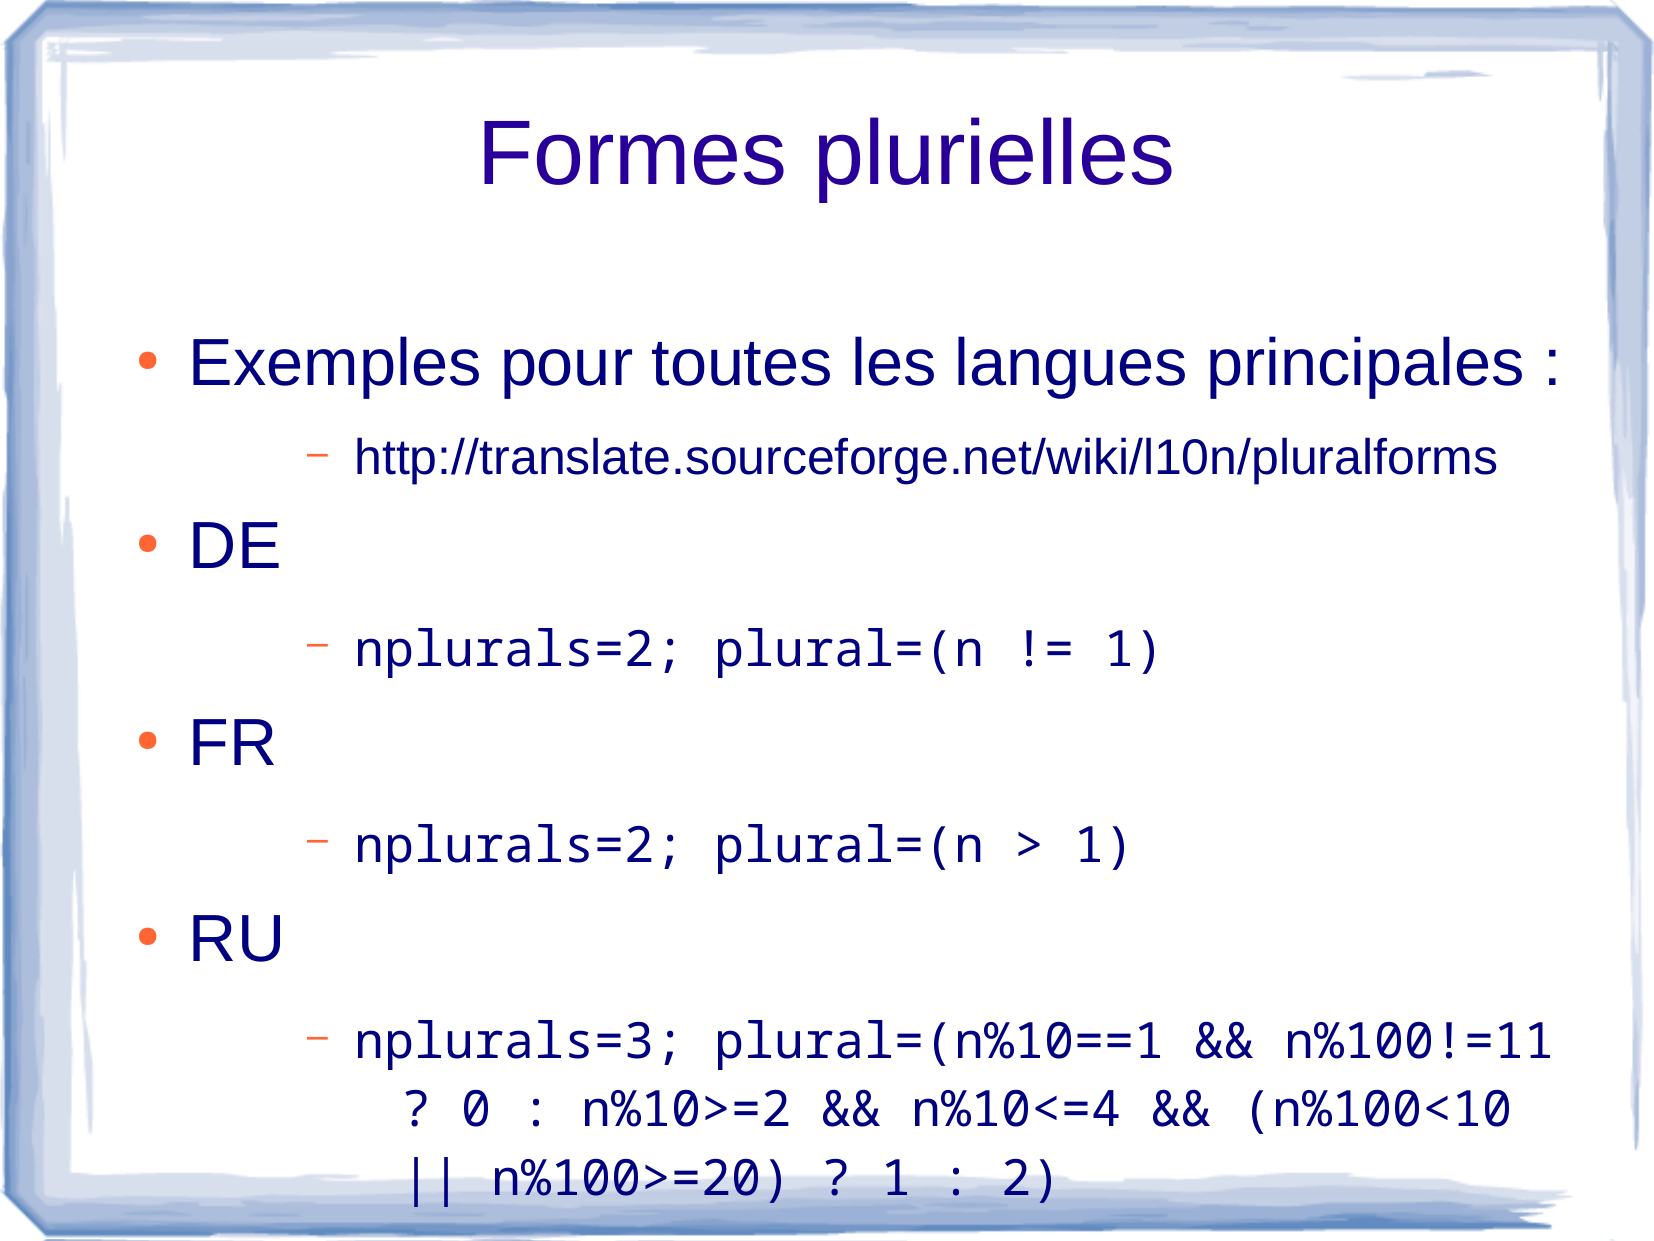

# Formes plurielles
Exemples pour toutes les langues principales :
http://translate.sourceforge.net/wiki/l10n/pluralforms
DE
nplurals=2; plural=(n != 1)
FR
nplurals=2; plural=(n > 1)
RU
nplurals=3; plural=(n%10==1 && n%100!=11 ? 0 : n%10>=2 && n%10<=4 && (n%100<10 || n%100>=20) ? 1 : 2)